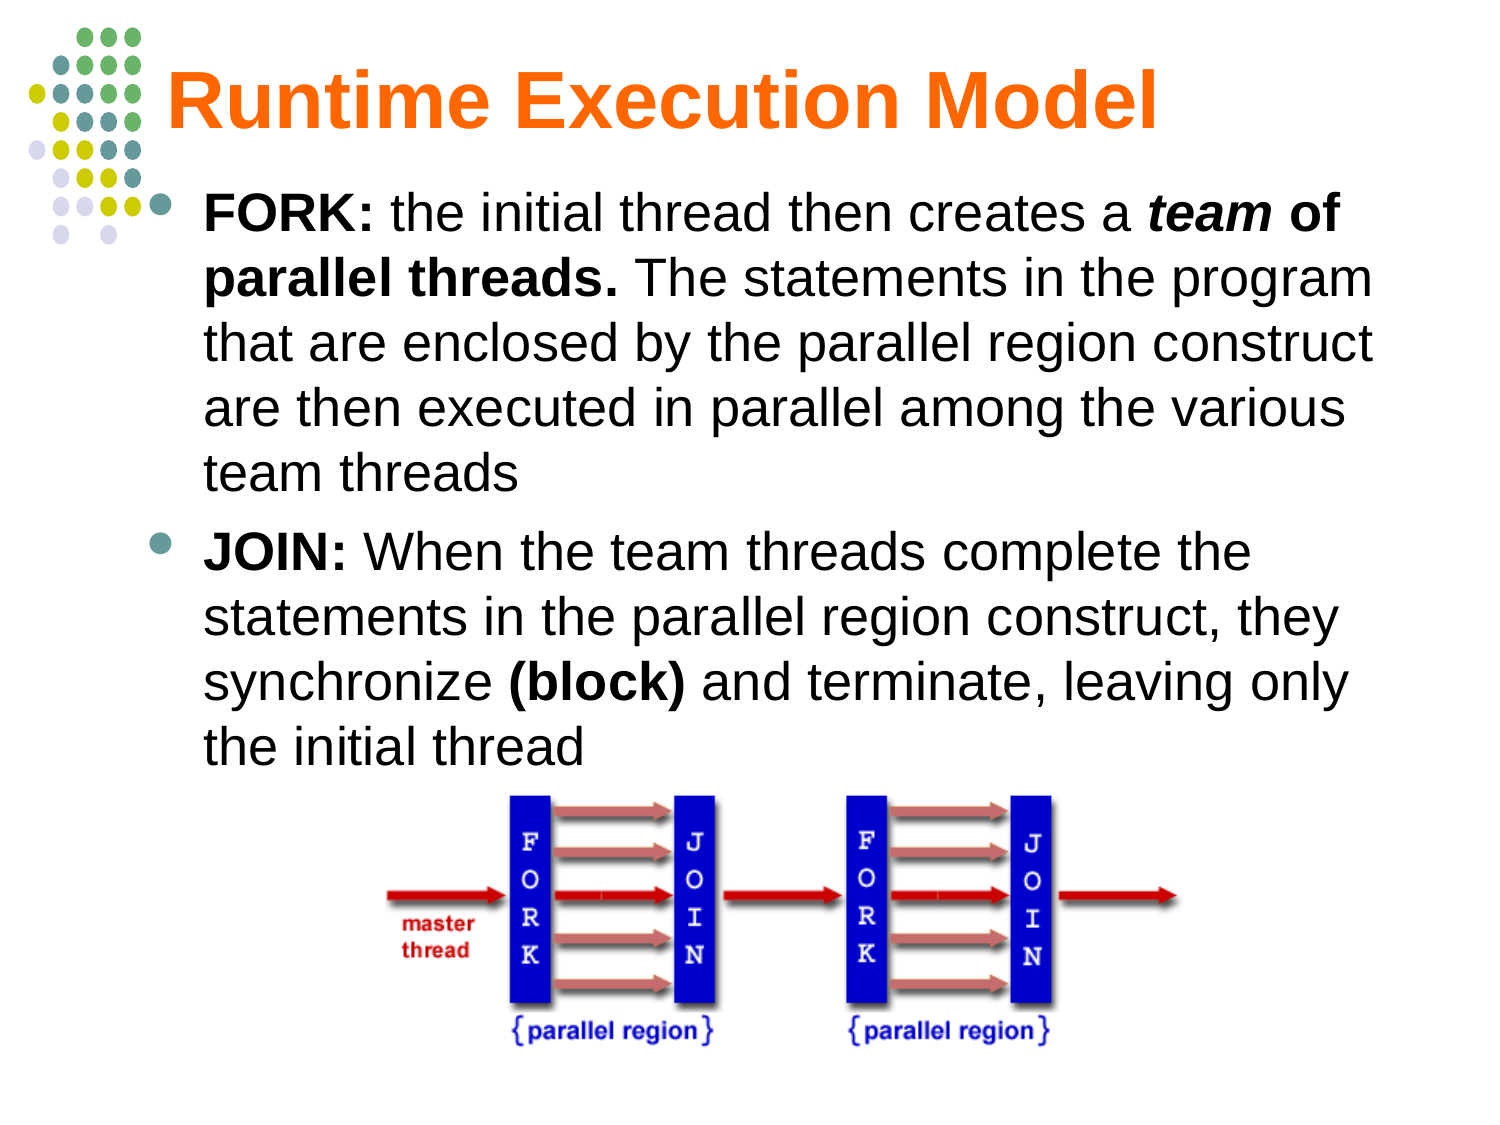

# Runtime Execution Model
FORK: the initial thread then creates a team of parallel threads. The statements in the program that are enclosed by the parallel region construct are then executed in parallel among the various team threads
JOIN: When the team threads complete the statements in the parallel region construct, they synchronize (block) and terminate, leaving only the initial thread